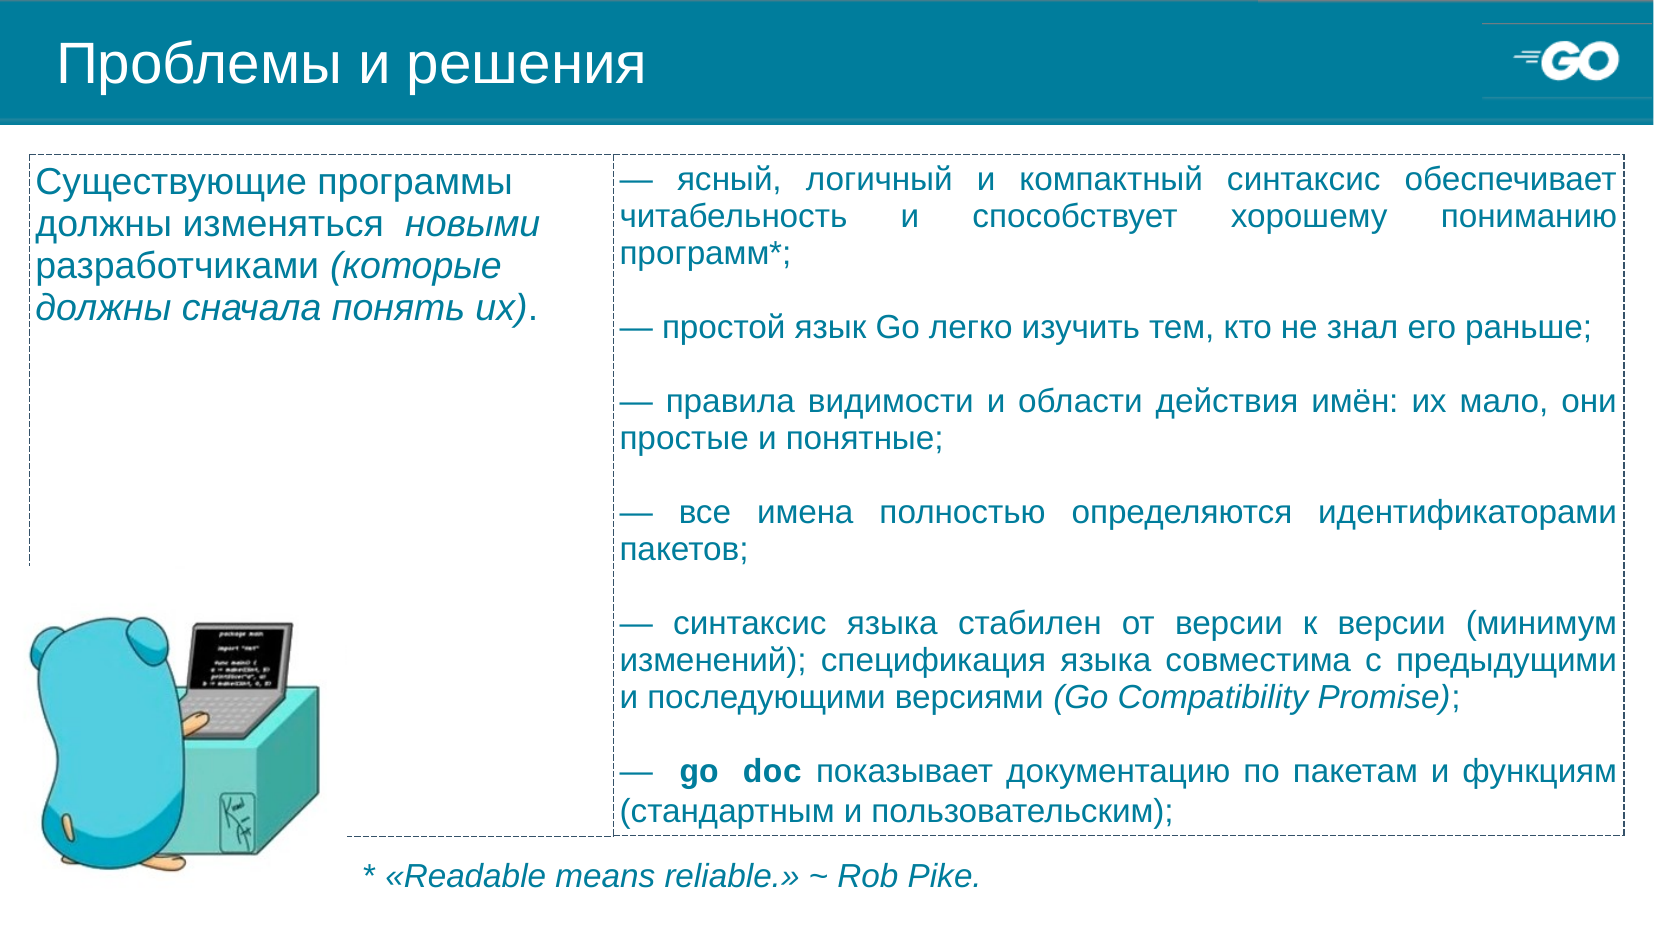

Проблемы и решения
| Существующие программы должны изменяться новыми разработчиками (которые должны сначала понять их). | — ясный, логичный и компактный синтаксис обеспечивает читабельность и способствует хорошему пониманию программ\*; — простой язык Go легко изучить тем, кто не знал его раньше; — правила видимости и области действия имён: их мало, они простые и понятные; — все имена полностью определяются идентификаторами пакетов; — синтаксис языка стабилен от версии к версии (минимум изменений); спецификация языка совместима с предыдущими и последующими версиями (Go Compatibility Promise); — go doc показывает документацию по пакетам и функциям (стандартным и пользовательским); |
| --- | --- |
* «Readable means reliable.» ~ Rob Pike.